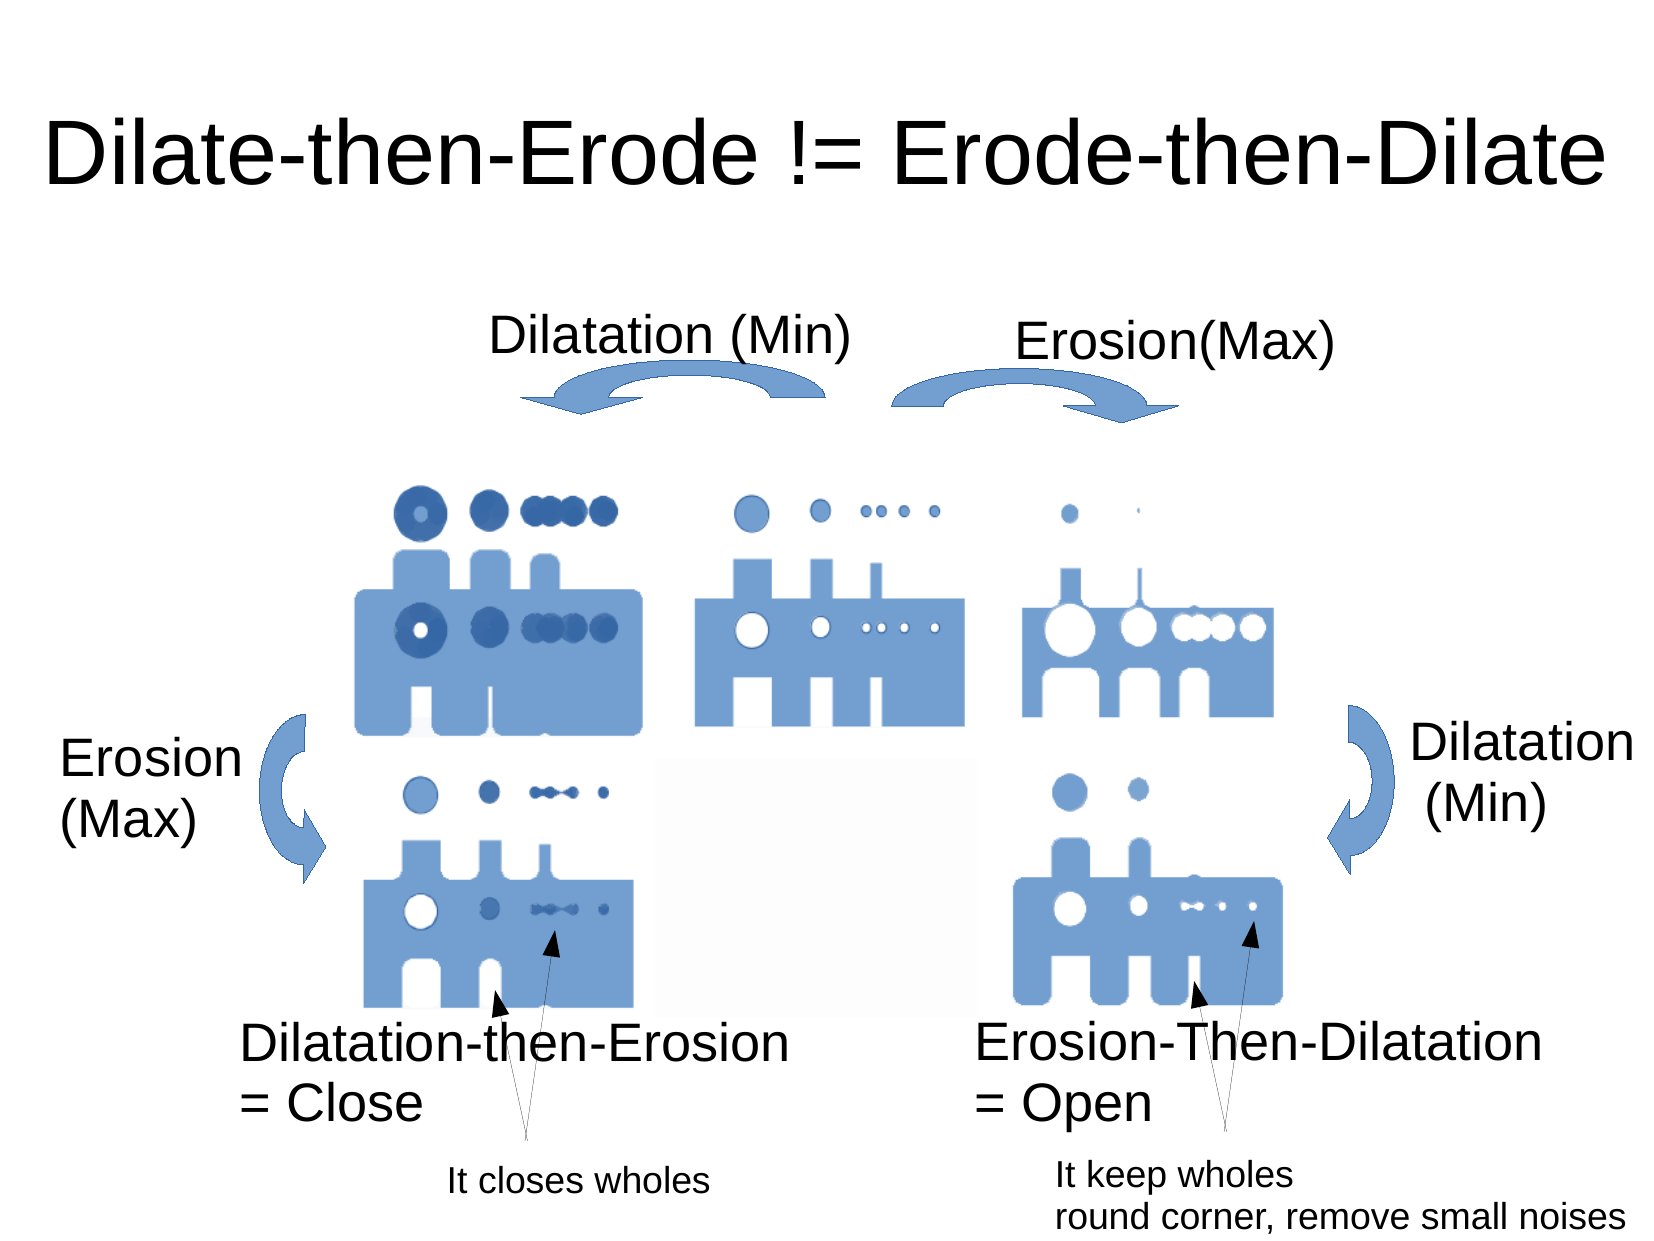

# Dilate-then-Erode != Erode-then-Dilate
Dilatation (Min)
Erosion(Max)
Dilatation
 (Min)
Erosion
(Max)
Erosion-Then-Dilatation
= Open
Dilatation-then-Erosion
= Close
It keep wholes
round corner, remove small noises
It closes wholes